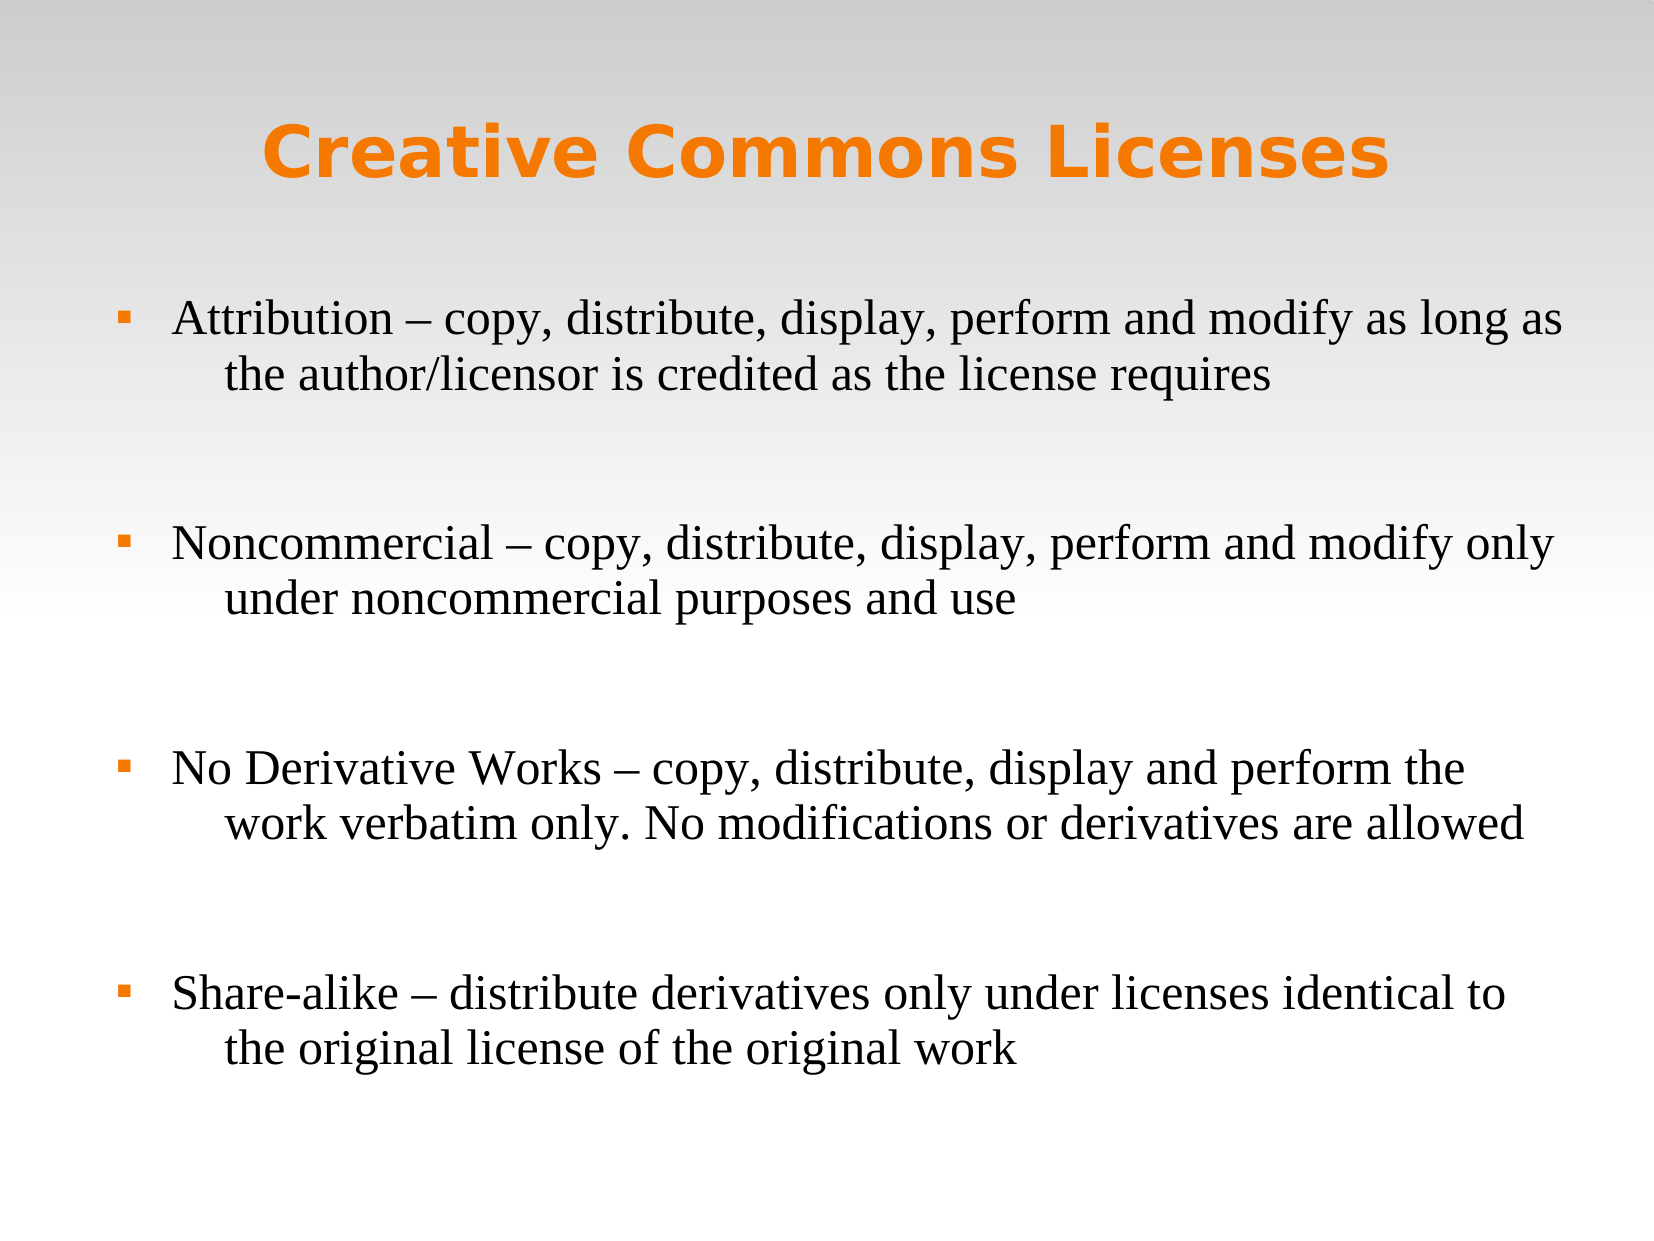

# Creative Commons Licenses
Attribution – copy, distribute, display, perform and modify as long as the author/licensor is credited as the license requires
Noncommercial – copy, distribute, display, perform and modify only under noncommercial purposes and use
No Derivative Works – copy, distribute, display and perform the work verbatim only. No modifications or derivatives are allowed
Share-alike – distribute derivatives only under licenses identical to the original license of the original work